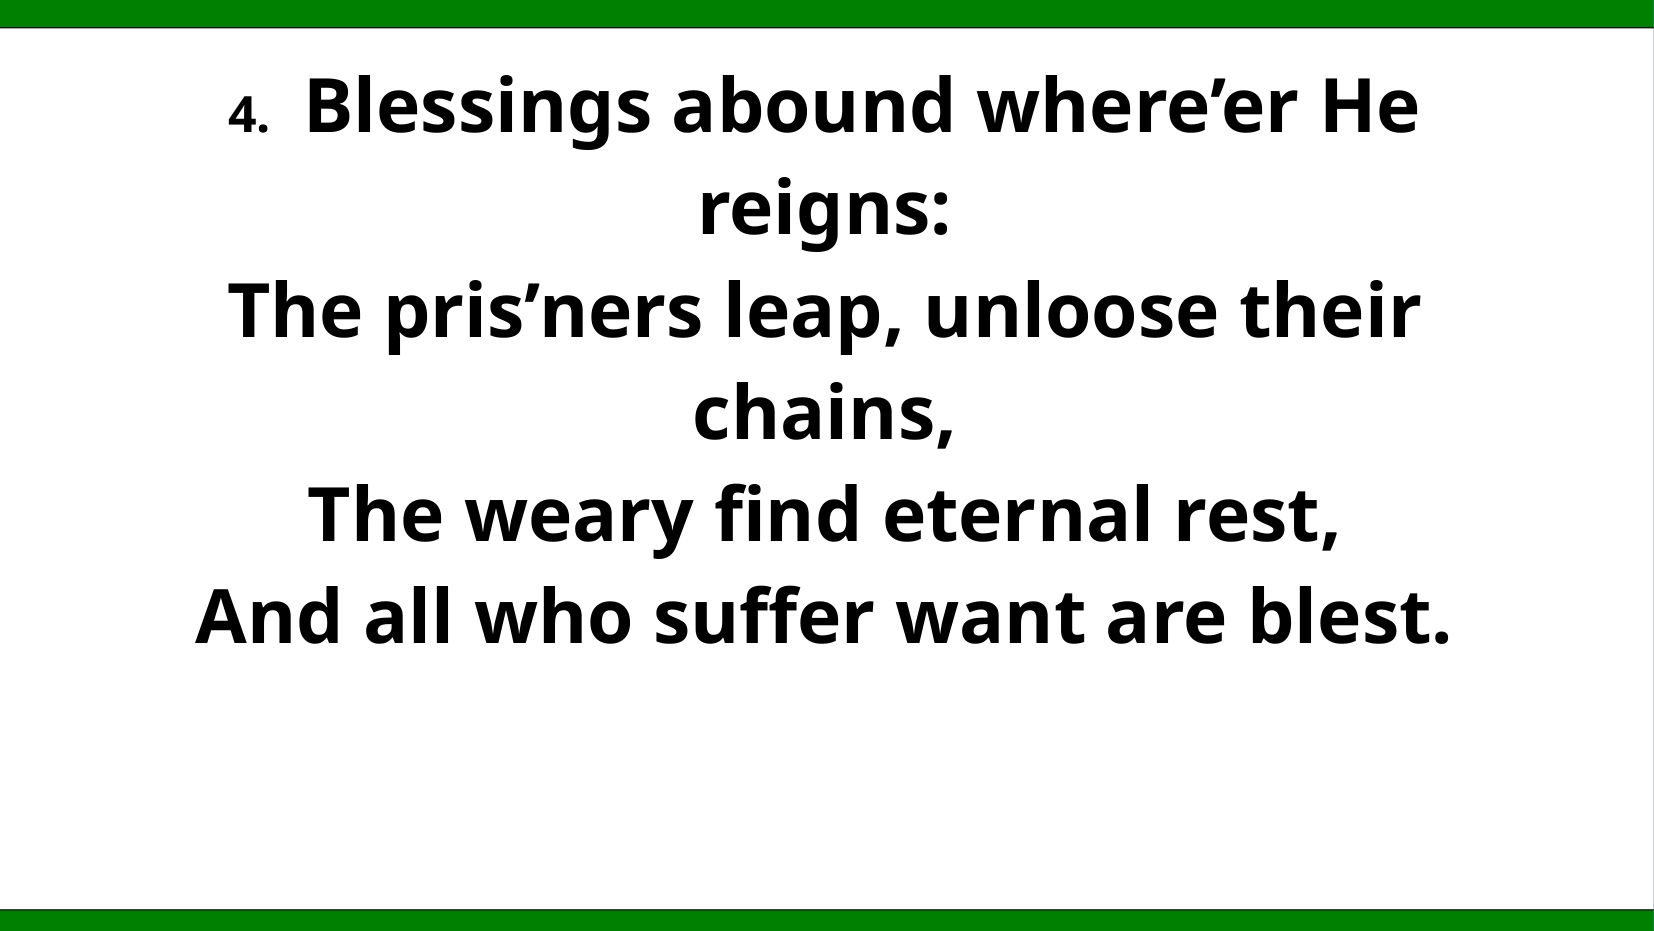

4.	Blessings abound where’er He reigns:
The pris’ners leap, unloose their chains,
The weary find eternal rest,
And all who suffer want are blest.